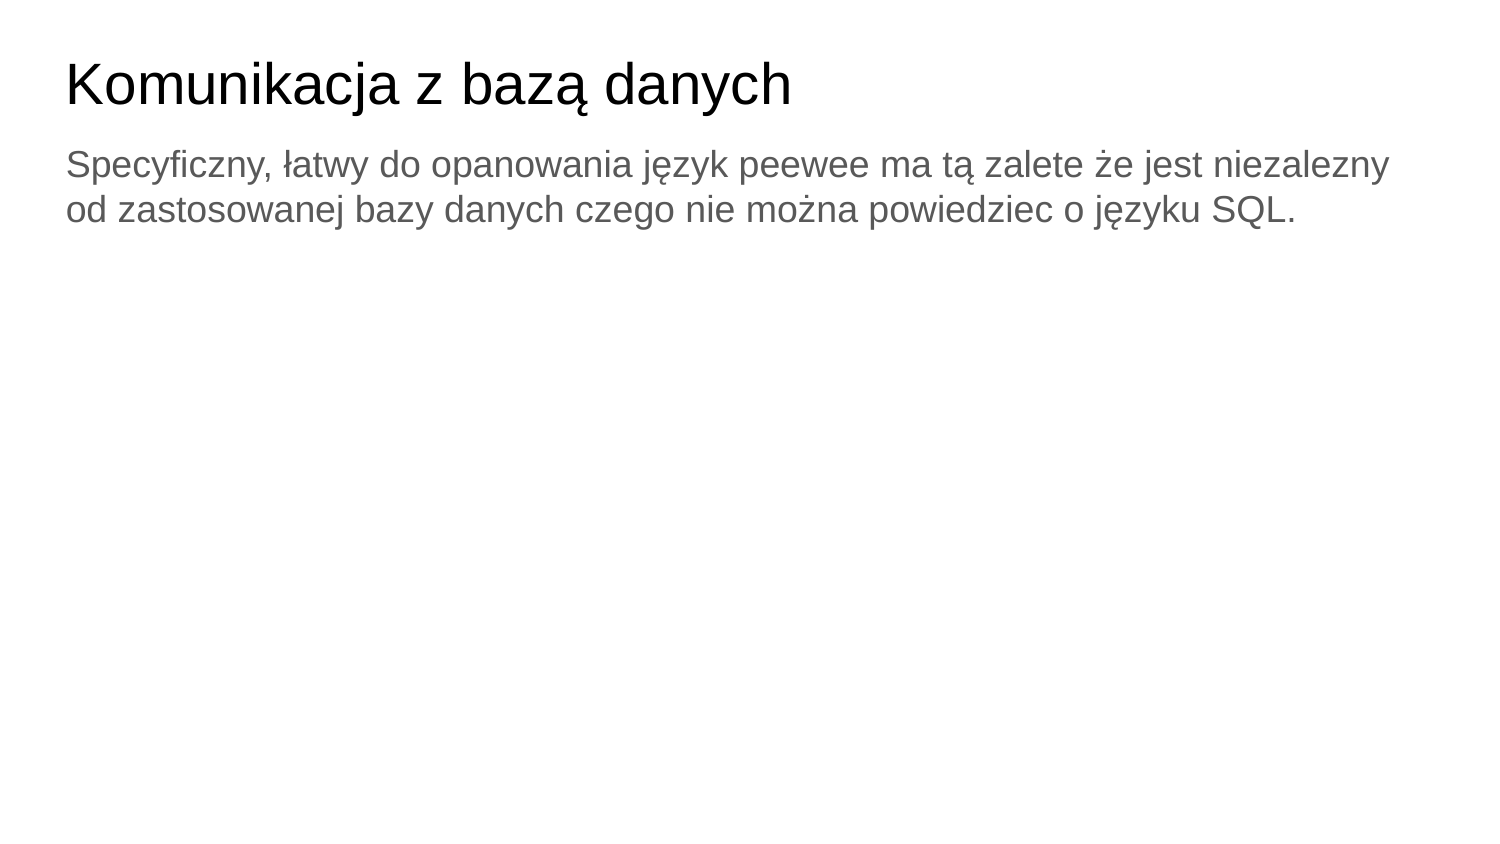

Komunikacja z bazą danych
Specyficzny, łatwy do opanowania język peewee ma tą zalete że jest niezalezny od zastosowanej bazy danych czego nie można powiedziec o języku SQL.